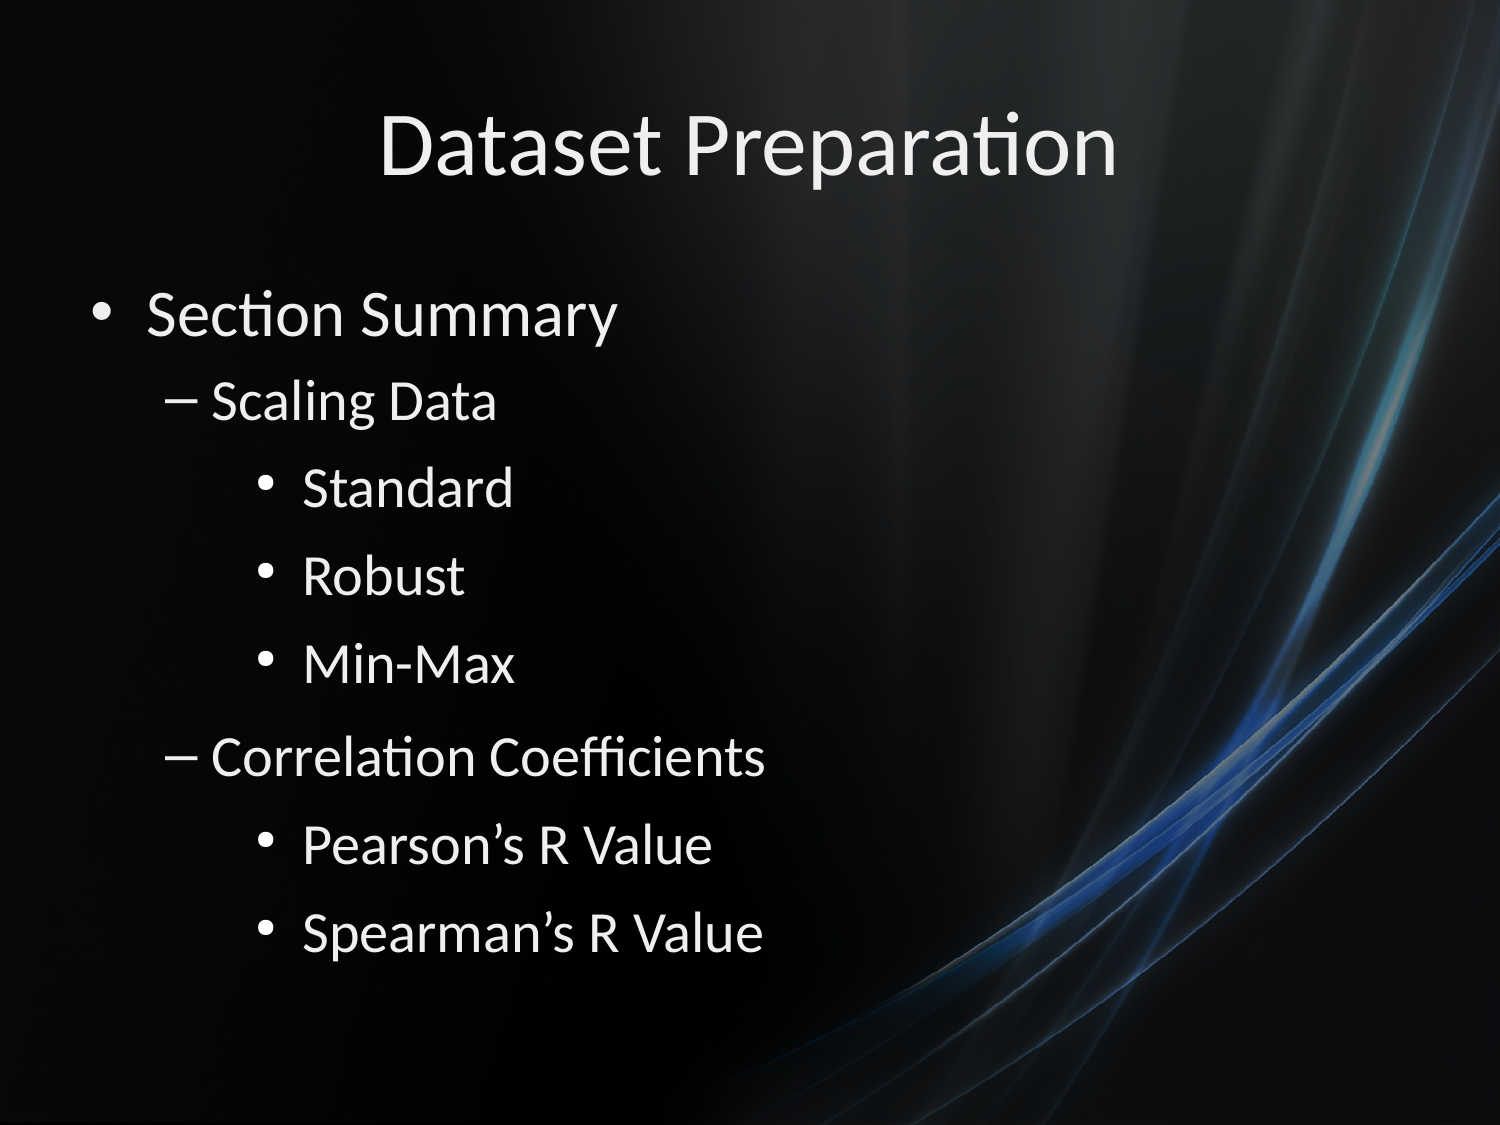

# Dataset Preparation
Section Summary
Scaling Data
Standard
Robust
Min-Max
Correlation Coefficients
Pearson’s R Value
Spearman’s R Value